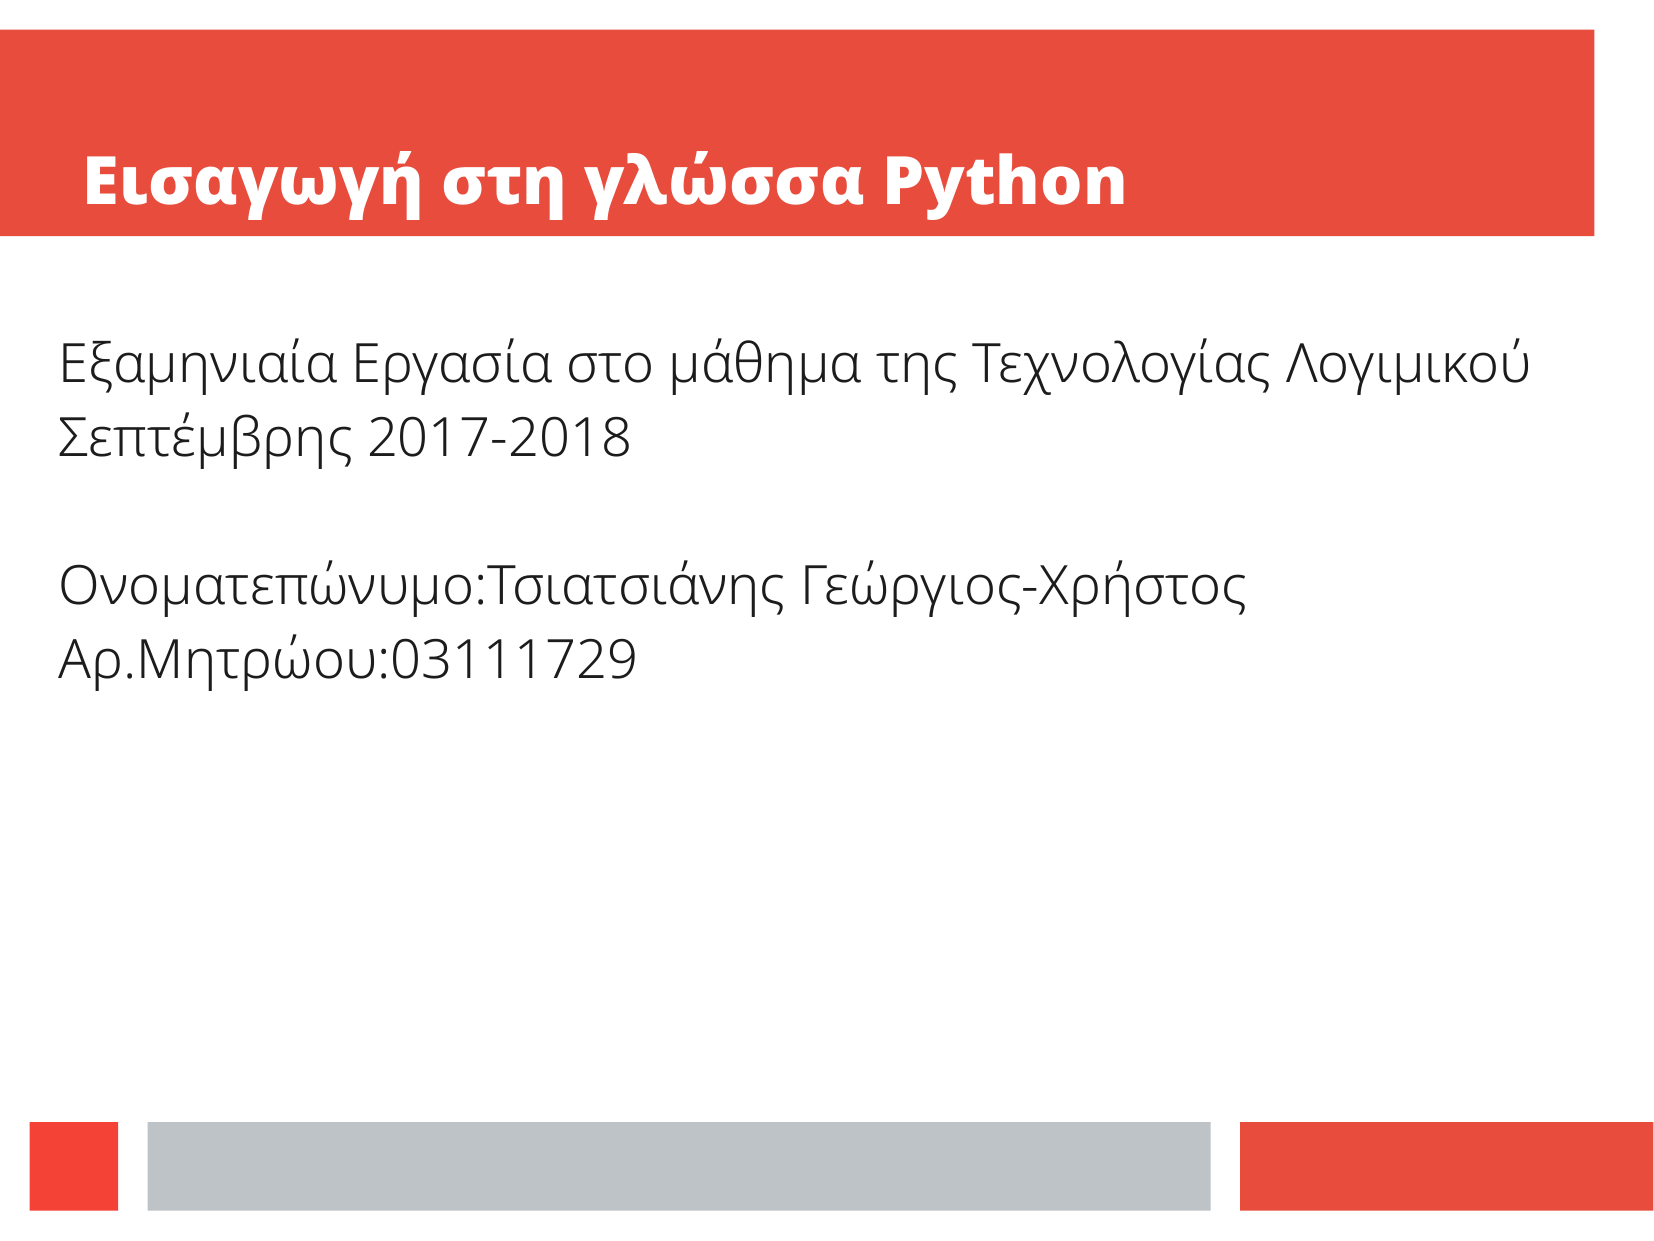

# Εισαγωγή στη γλώσσα Python
Εξαμηνιαία Εργασία στο μάθημα της Τεχνολογίας Λογιμικού Σεπτέμβρης 2017-2018
Ονοματεπώνυμο:Τσιατσιάνης Γεώργιος-Χρήστος
Αρ.Μητρώου:03111729